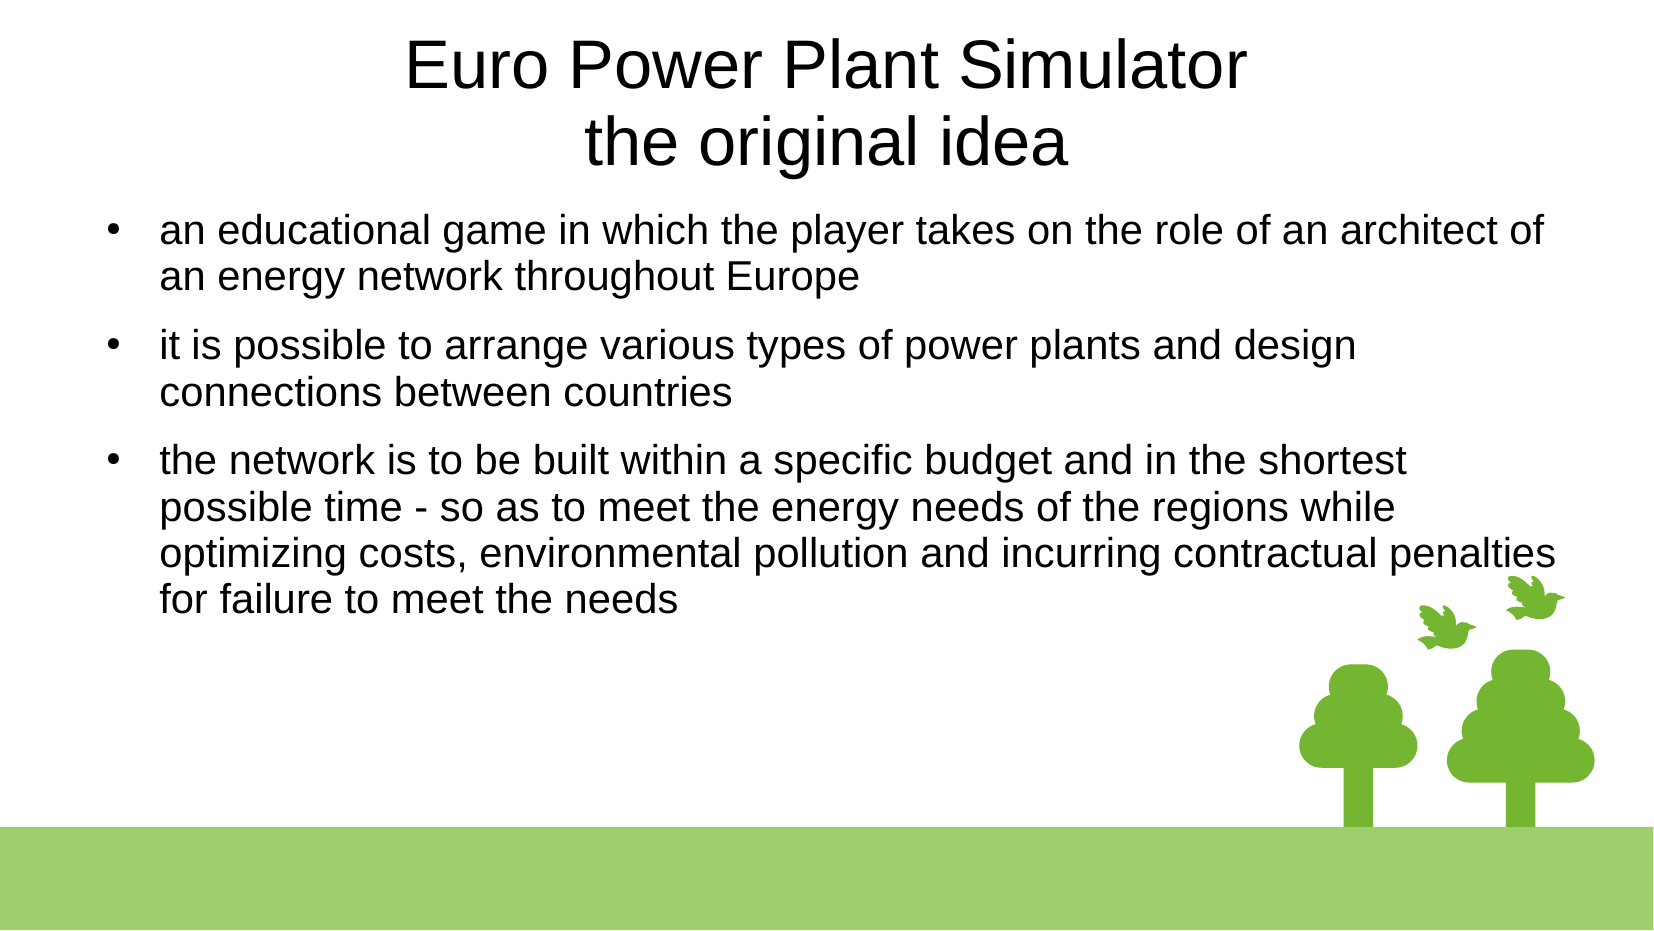

# Euro Power Plant Simulator the original idea
an educational game in which the player takes on the role of an architect of an energy network throughout Europe
it is possible to arrange various types of power plants and design connections between countries
the network is to be built within a specific budget and in the shortest possible time - so as to meet the energy needs of the regions while optimizing costs, environmental pollution and incurring contractual penalties for failure to meet the needs